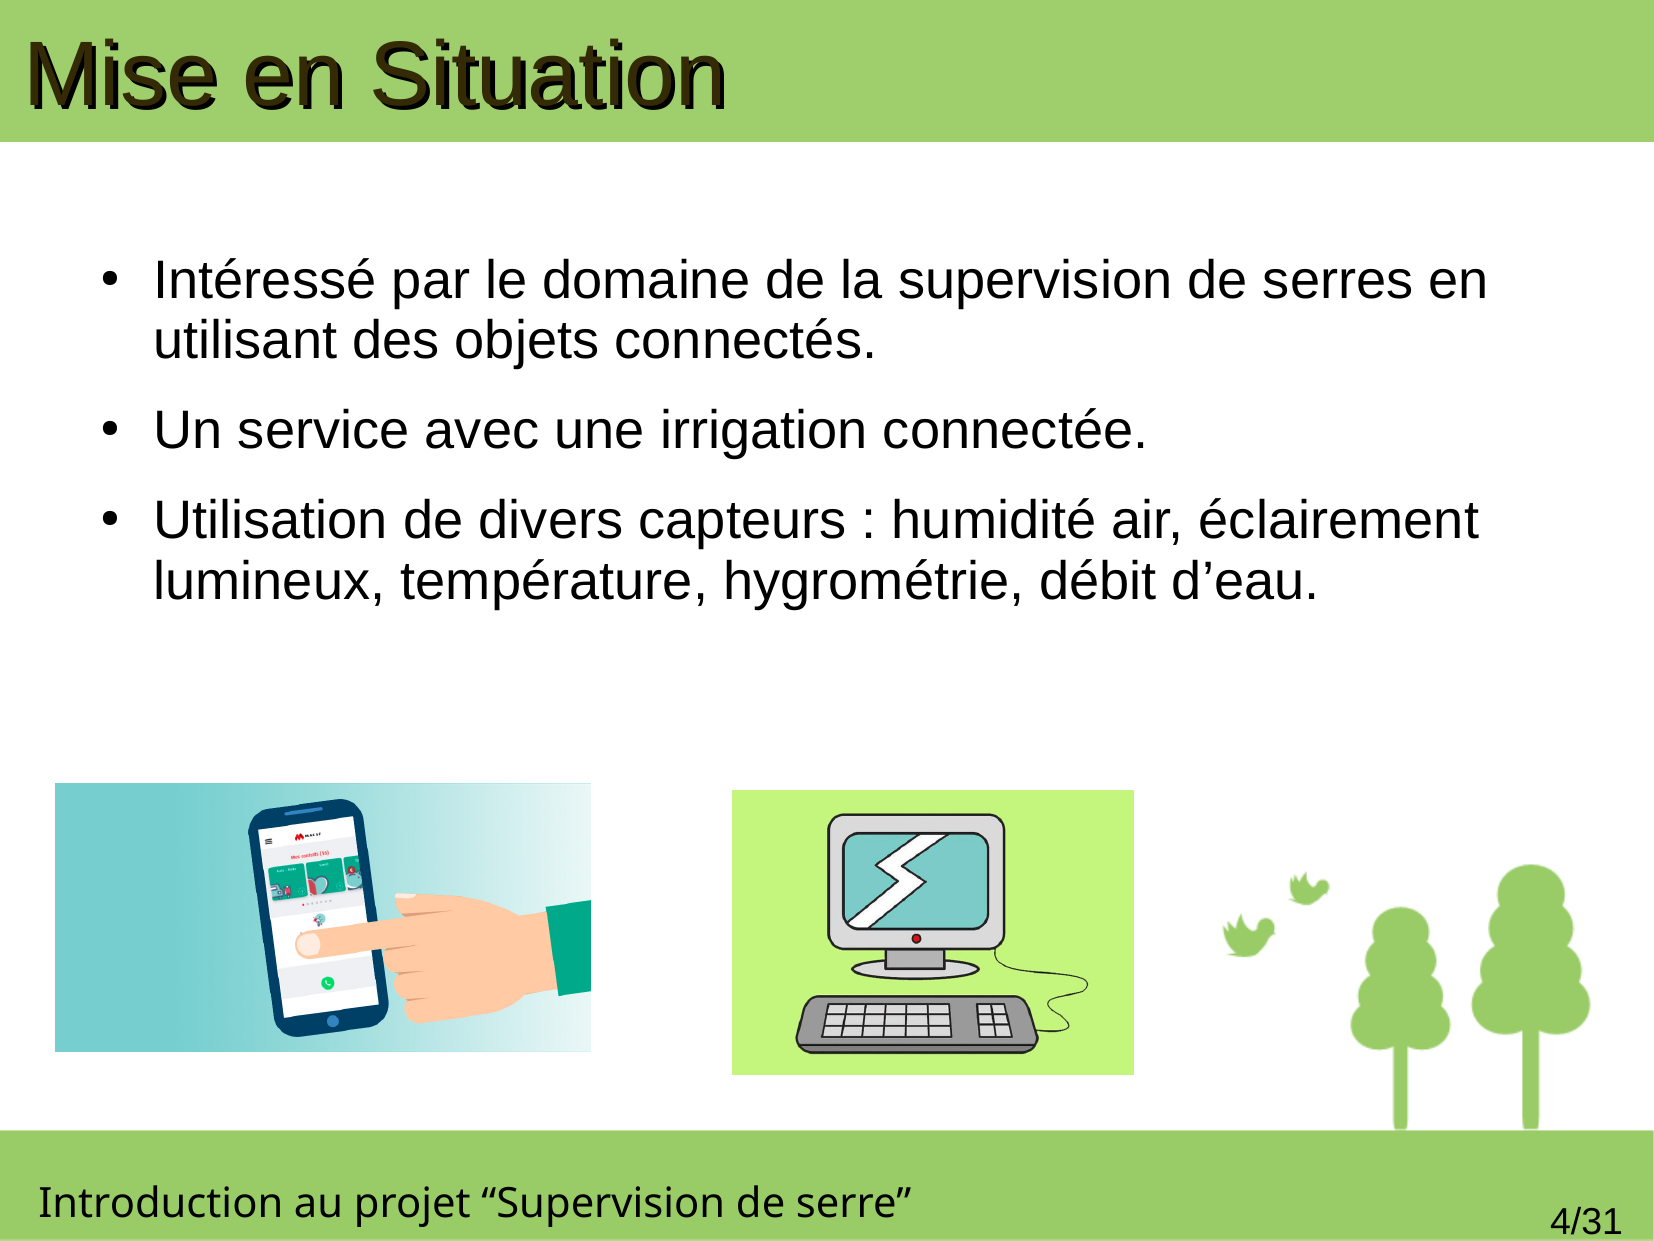

# Mise en Situation
Intéressé par le domaine de la supervision de serres en utilisant des objets connectés.
Un service avec une irrigation connectée.
Utilisation de divers capteurs : humidité air, éclairement lumineux, température, hygrométrie, débit d’eau.
Introduction au projet “Supervision de serre”